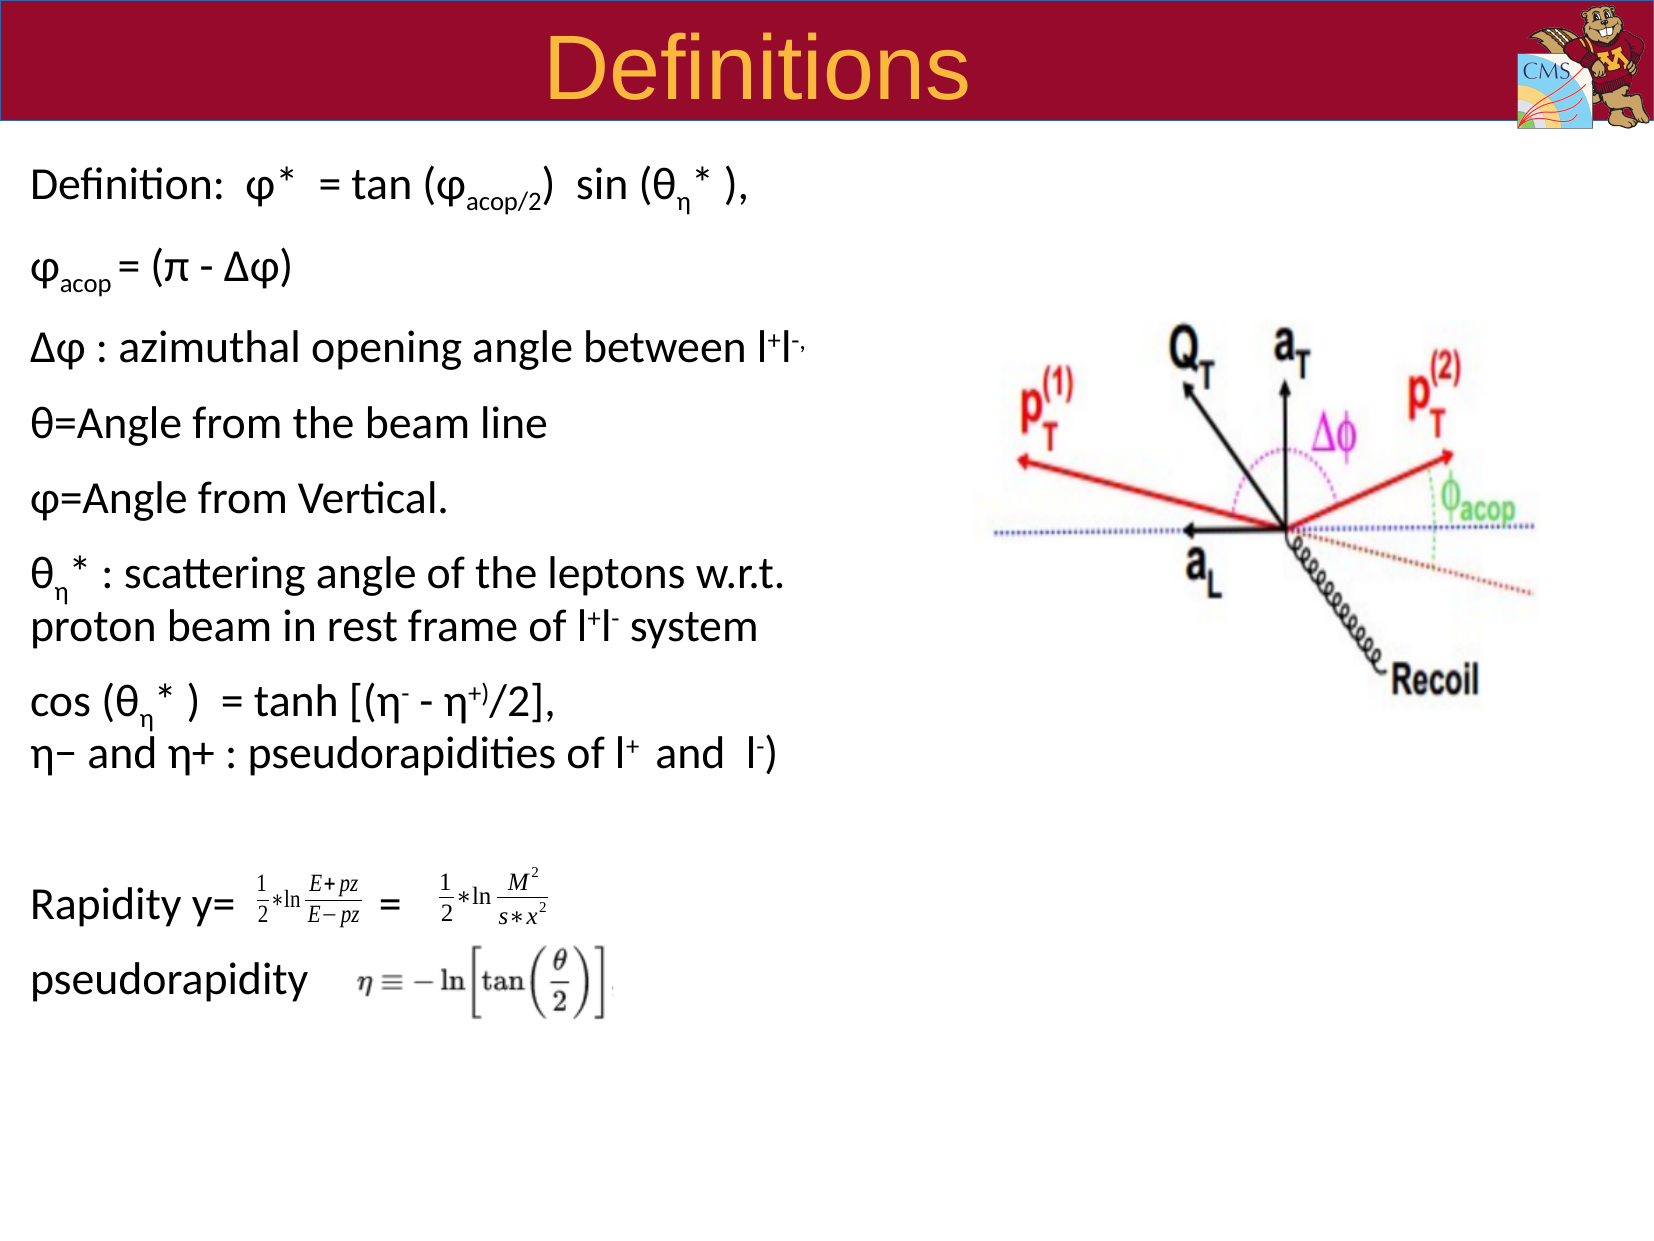

# Definitions
Definition: φ* = tan (φacop/2) sin (θη* ),
φacop = (π - ∆φ)
∆φ : azimuthal opening angle between l+l-,
θ=Angle from the beam line
φ=Angle from Vertical.
θη* : scattering angle of the leptons w.r.t.
proton beam in rest frame of l+l- system
cos (θη* ) = tanh [(η- - η+)/2],
η− and η+ : pseudorapidities of l+ and l-)
Rapidity y= =
pseudorapidity